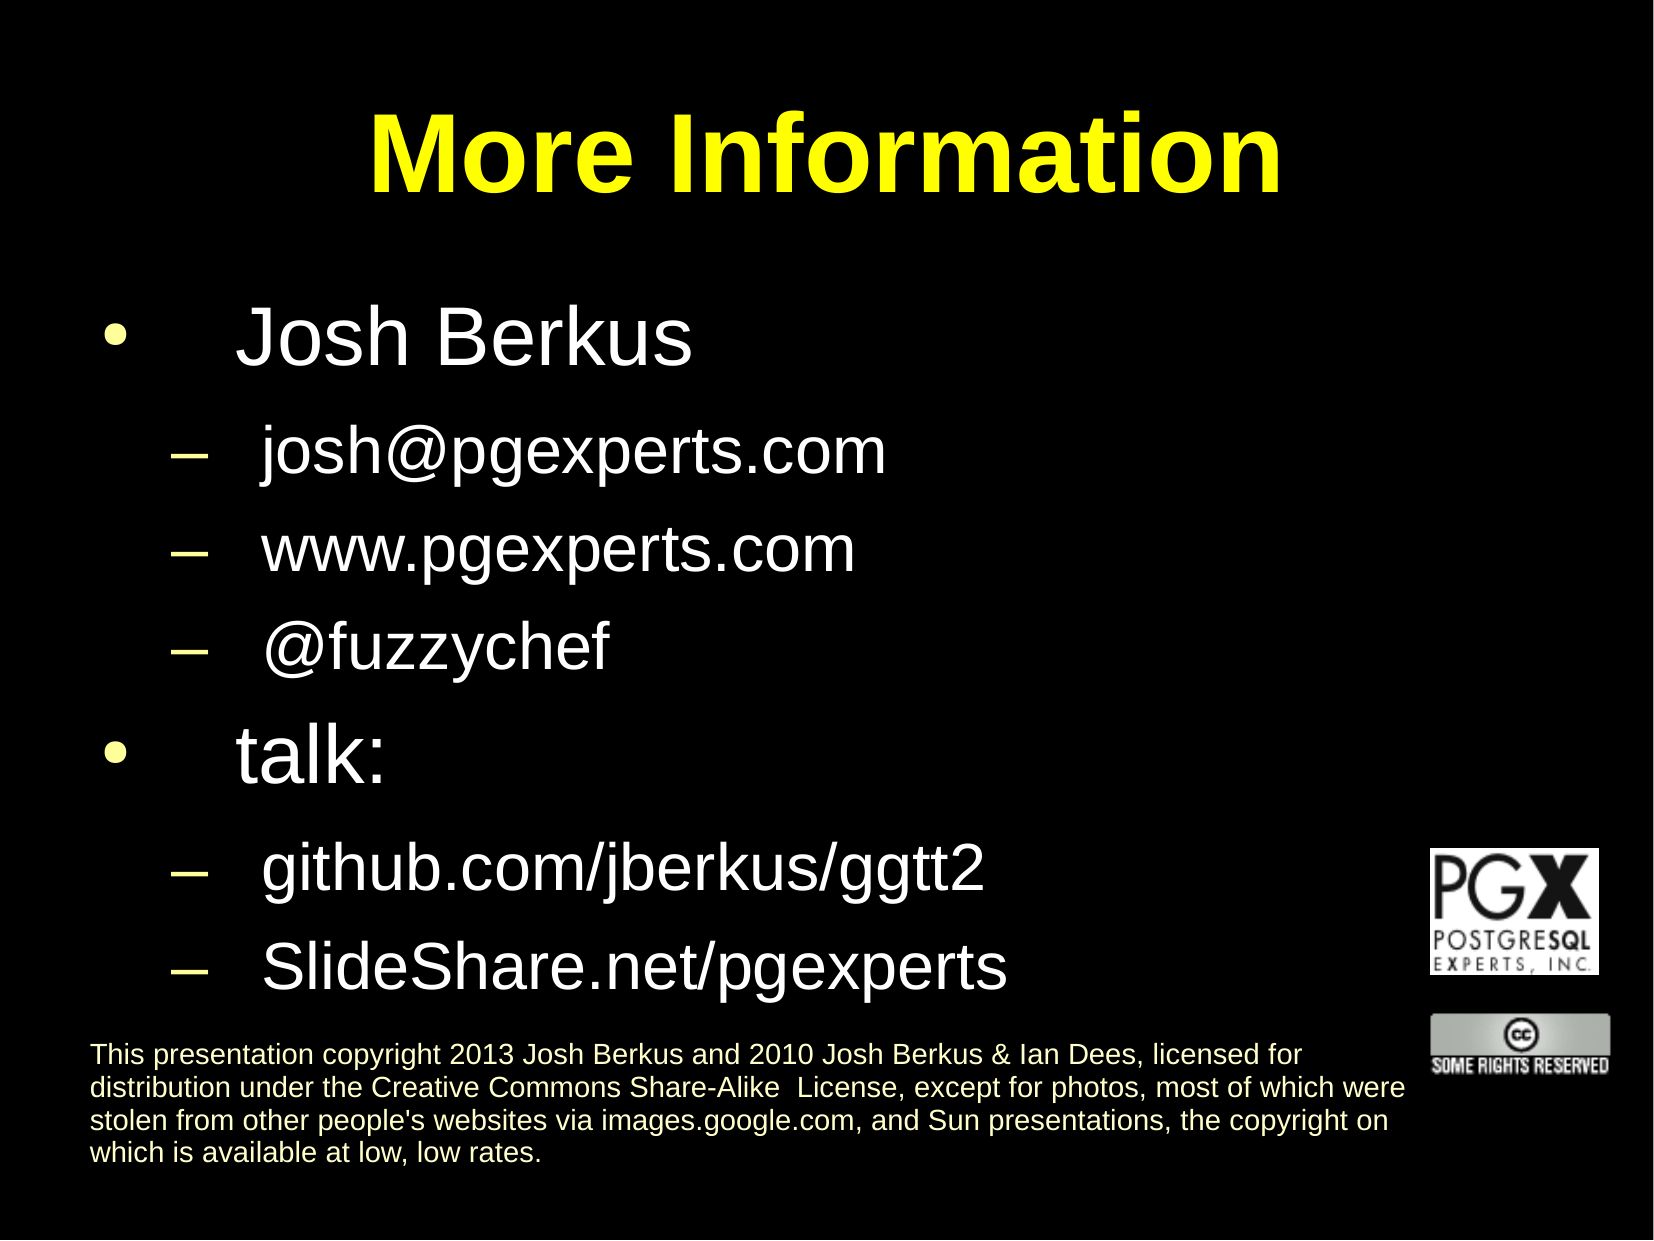

# More Information
Josh Berkus
josh@pgexperts.com
www.pgexperts.com
@fuzzychef
talk:
github.com/jberkus/ggtt2
SlideShare.net/pgexperts
This presentation copyright 2013 Josh Berkus and 2010 Josh Berkus & Ian Dees, licensed for distribution under the Creative Commons Share-Alike License, except for photos, most of which were stolen from other people's websites via images.google.com, and Sun presentations, the copyright on which is available at low, low rates.